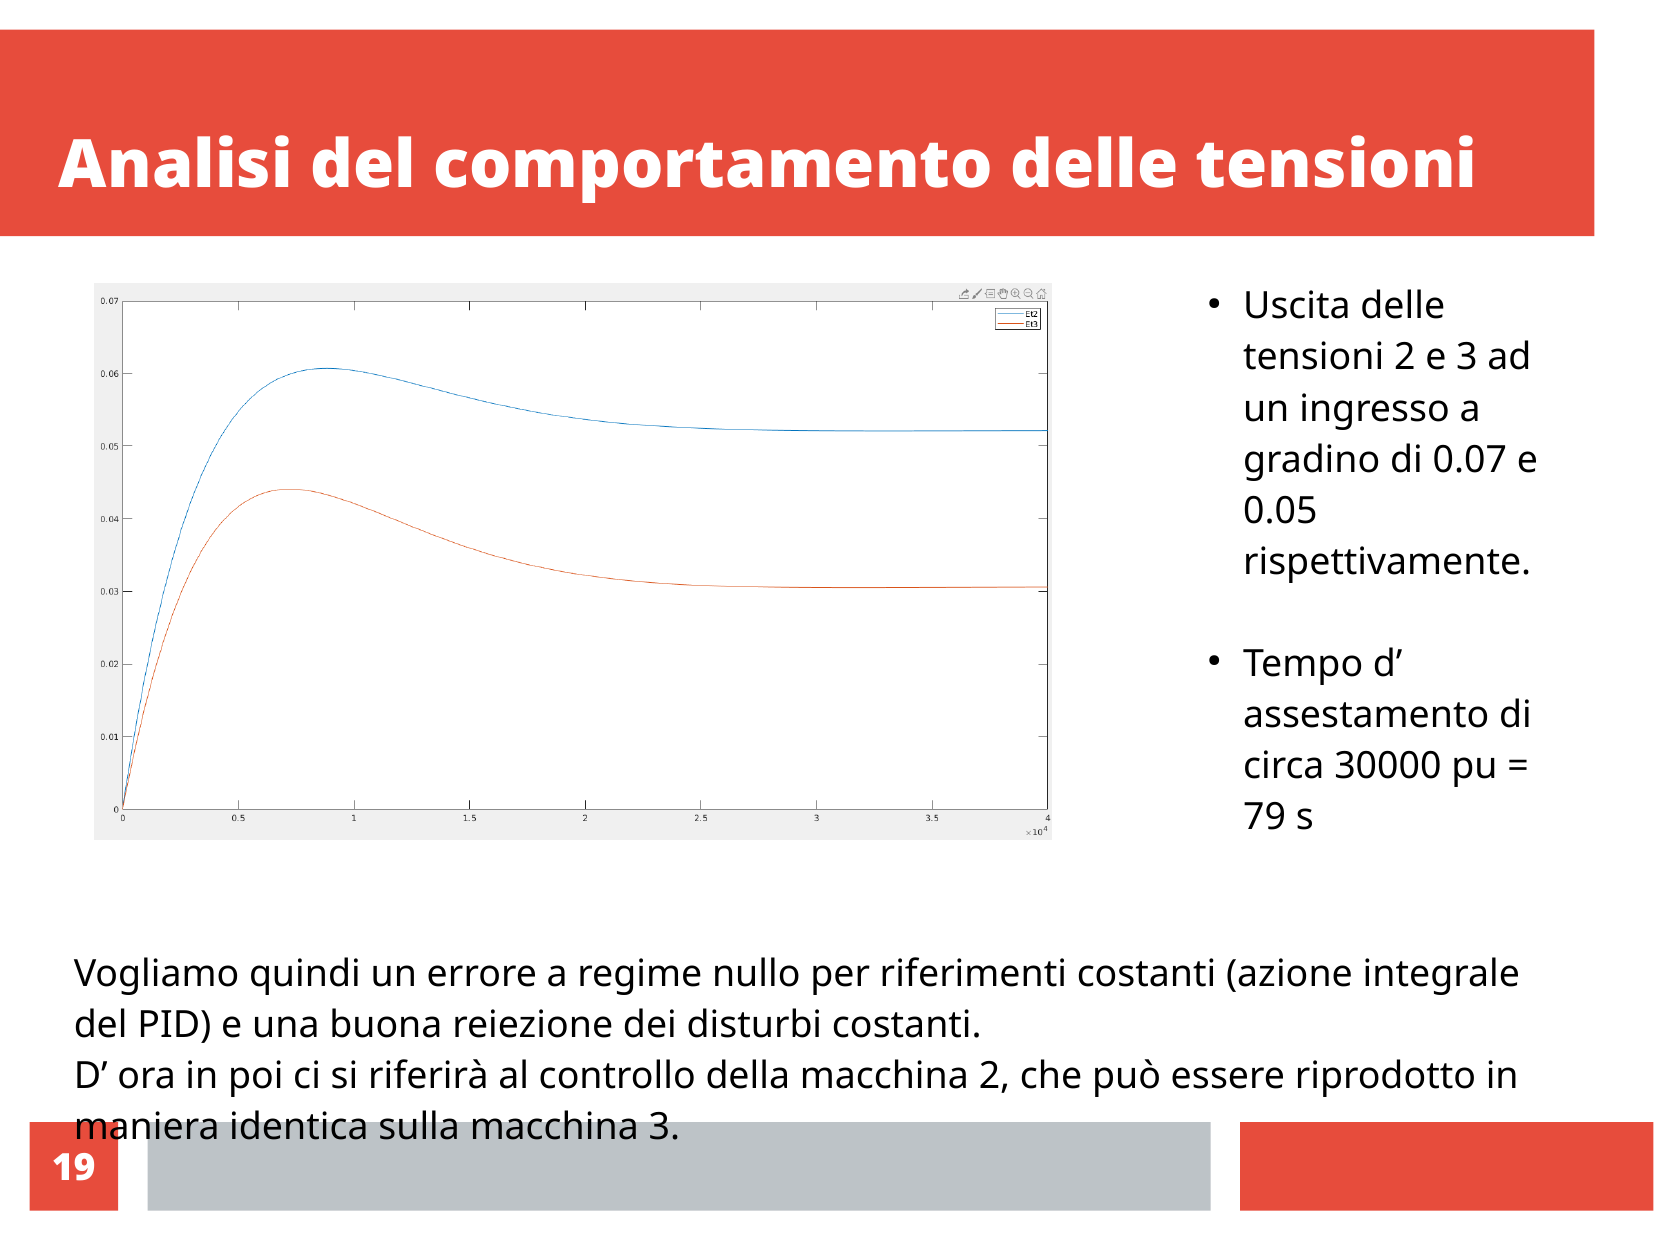

# Analisi del comportamento delle tensioni
Uscita delle tensioni 2 e 3 ad un ingresso a gradino di 0.07 e 0.05 rispettivamente.
Tempo d’ assestamento di circa 30000 pu = 79 s
Vogliamo quindi un errore a regime nullo per riferimenti costanti (azione integrale del PID) e una buona reiezione dei disturbi costanti.
D’ ora in poi ci si riferirà al controllo della macchina 2, che può essere riprodotto in maniera identica sulla macchina 3.
19